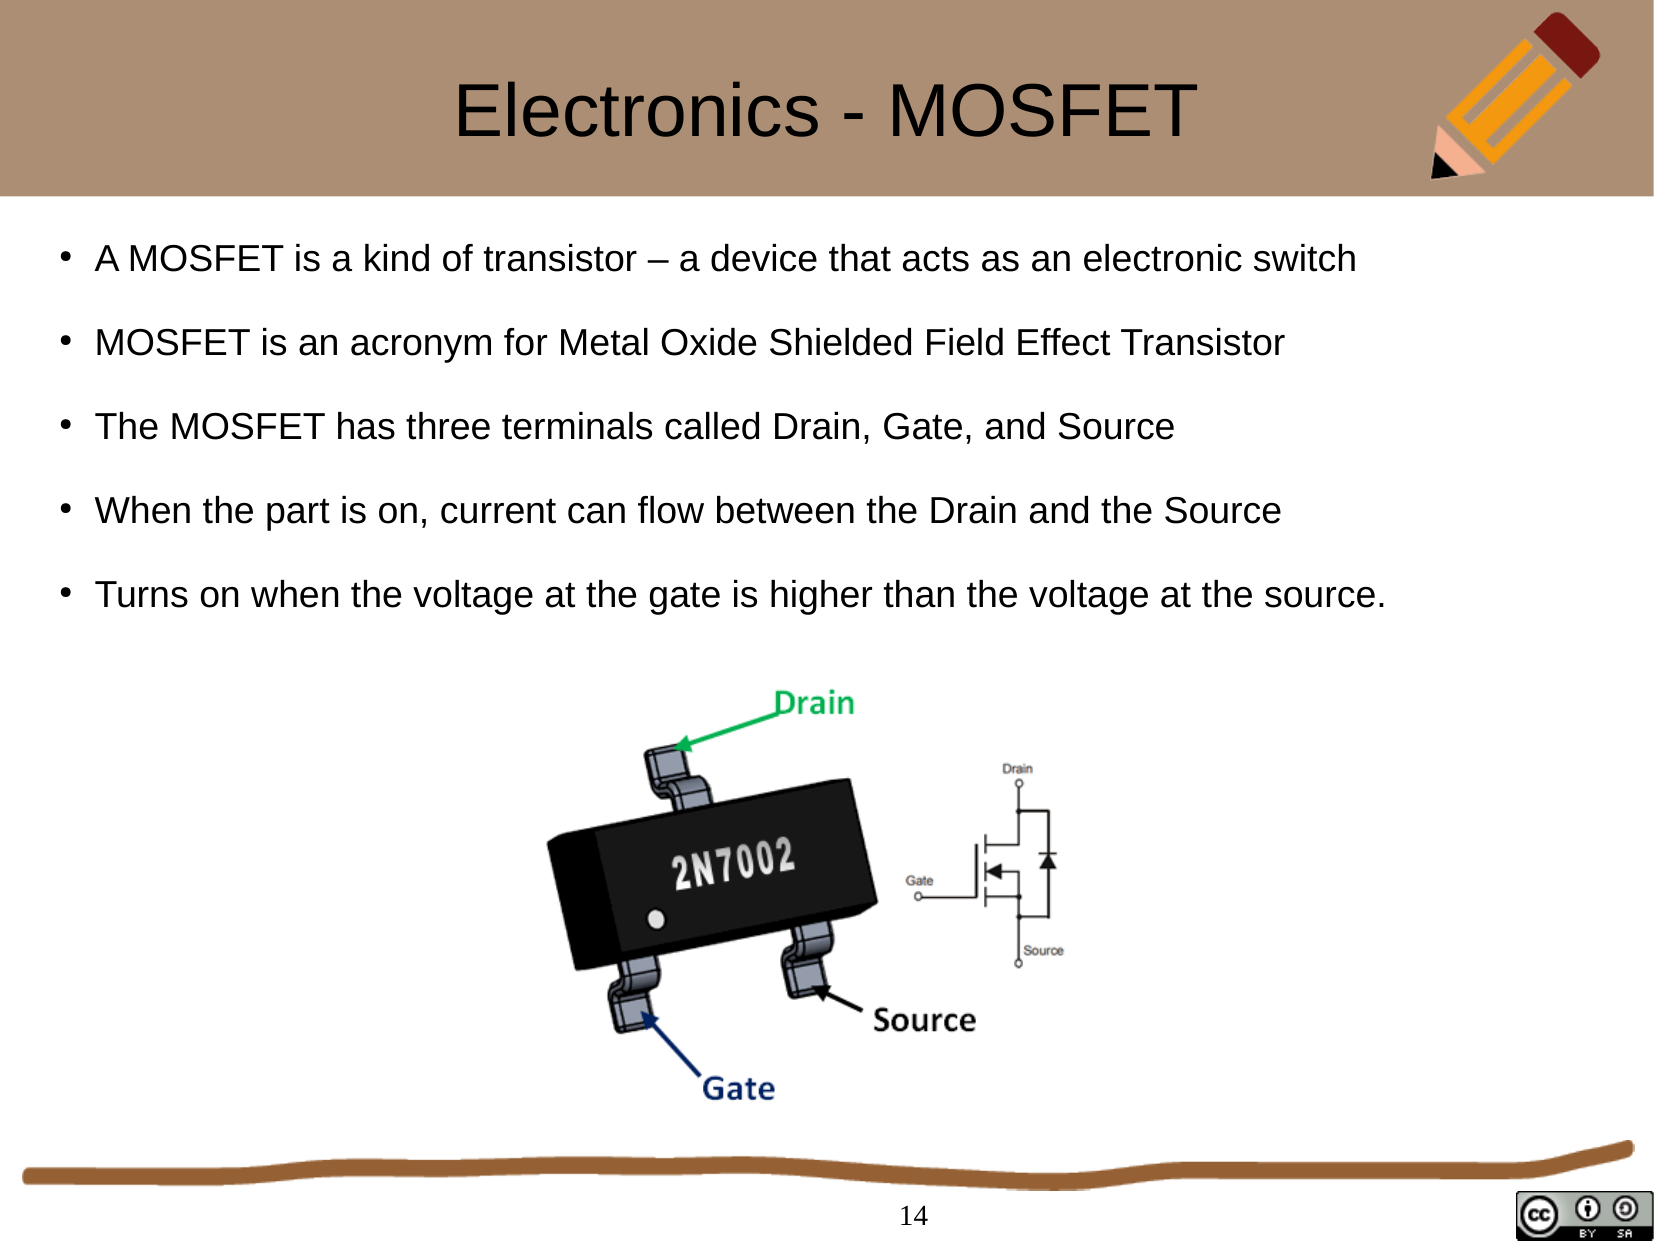

# Electronics - MOSFET
A MOSFET is a kind of transistor – a device that acts as an electronic switch
MOSFET is an acronym for Metal Oxide Shielded Field Effect Transistor
The MOSFET has three terminals called Drain, Gate, and Source
When the part is on, current can flow between the Drain and the Source
Turns on when the voltage at the gate is higher than the voltage at the source.
14